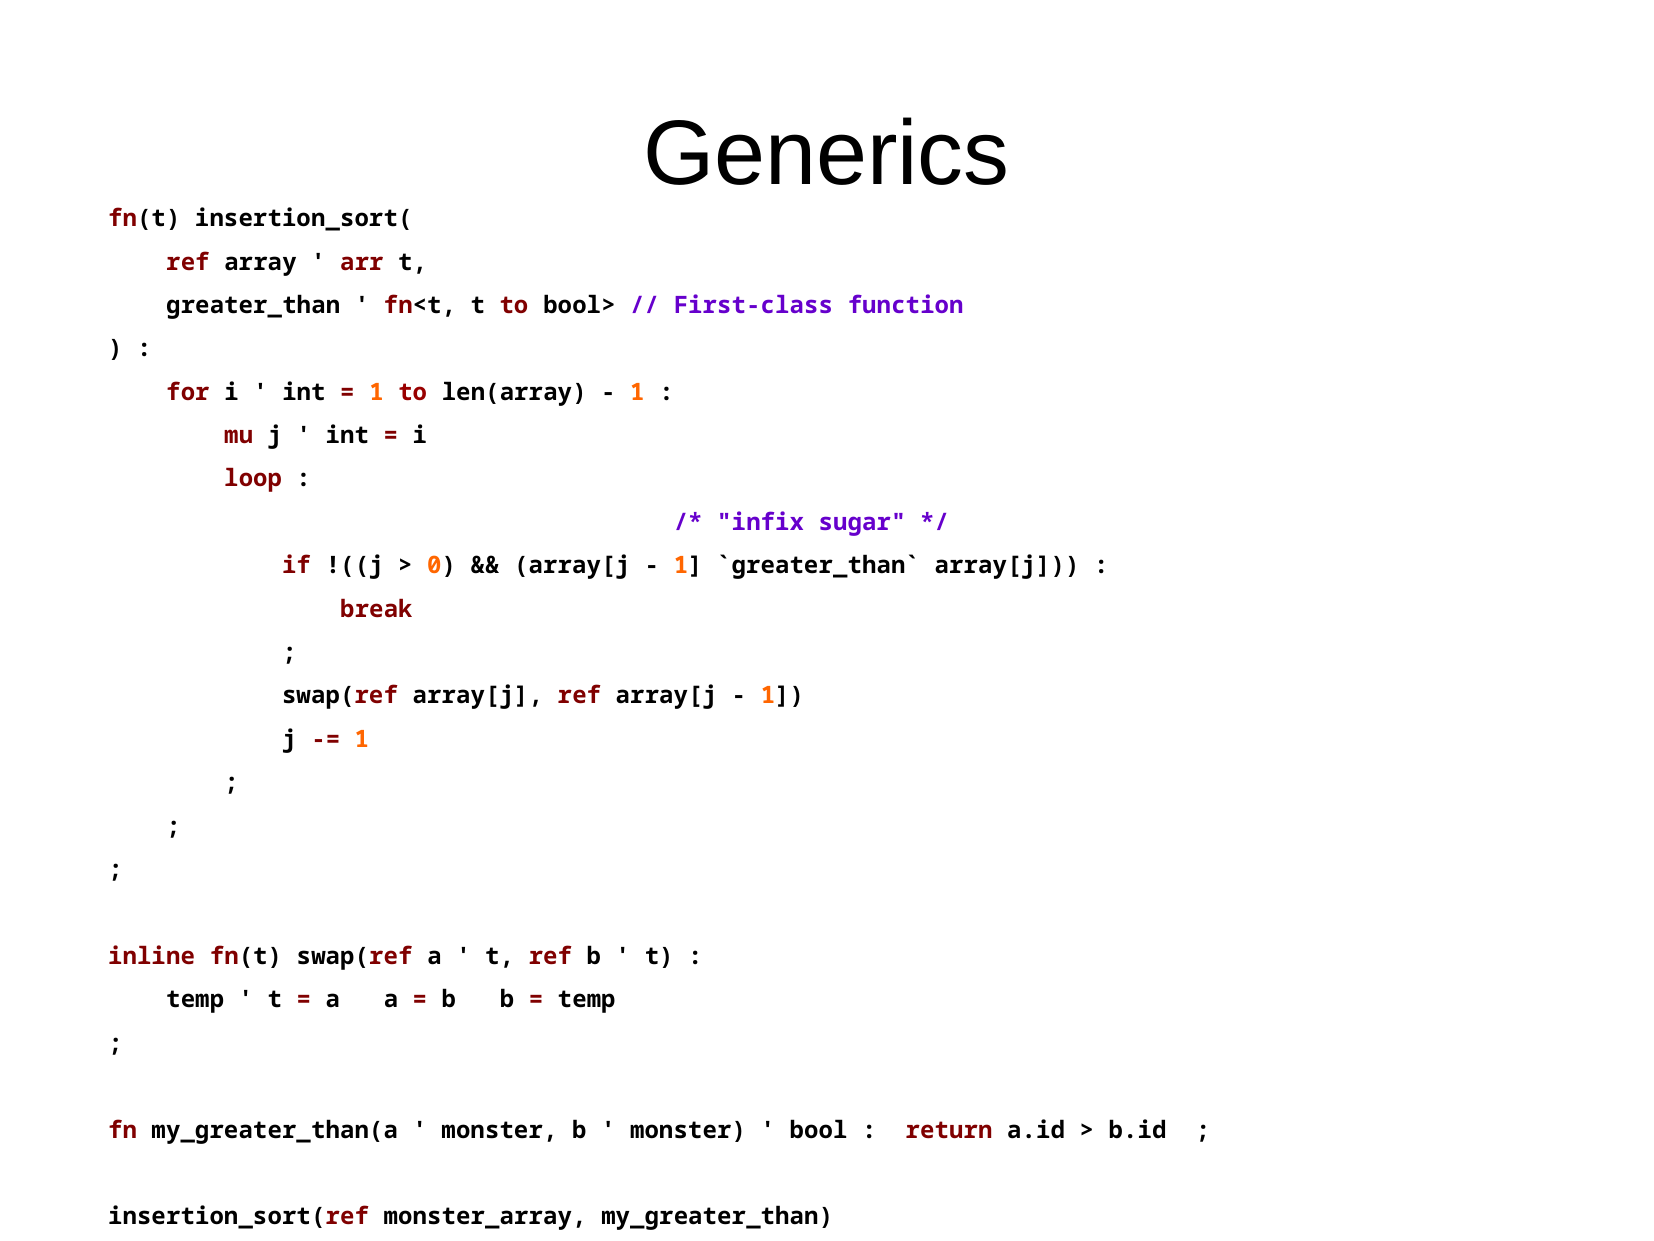

# Generics
fn(t) insertion_sort(
 ref array ' arr t,
 greater_than ' fn<t, t to bool> // First-class function
) :
 for i ' int = 1 to len(array) - 1 :
 mu j ' int = i
 loop :
 /* "infix sugar" */
 if !((j > 0) && (array[j - 1] `greater_than` array[j])) :
 break
 ;
 swap(ref array[j], ref array[j - 1])
 j -= 1
 ;
 ;
;
inline fn(t) swap(ref a ' t, ref b ' t) :
 temp ' t = a a = b b = temp
;
fn my_greater_than(a ' monster, b ' monster) ' bool : return a.id > b.id ;
insertion_sort(ref monster_array, my_greater_than)